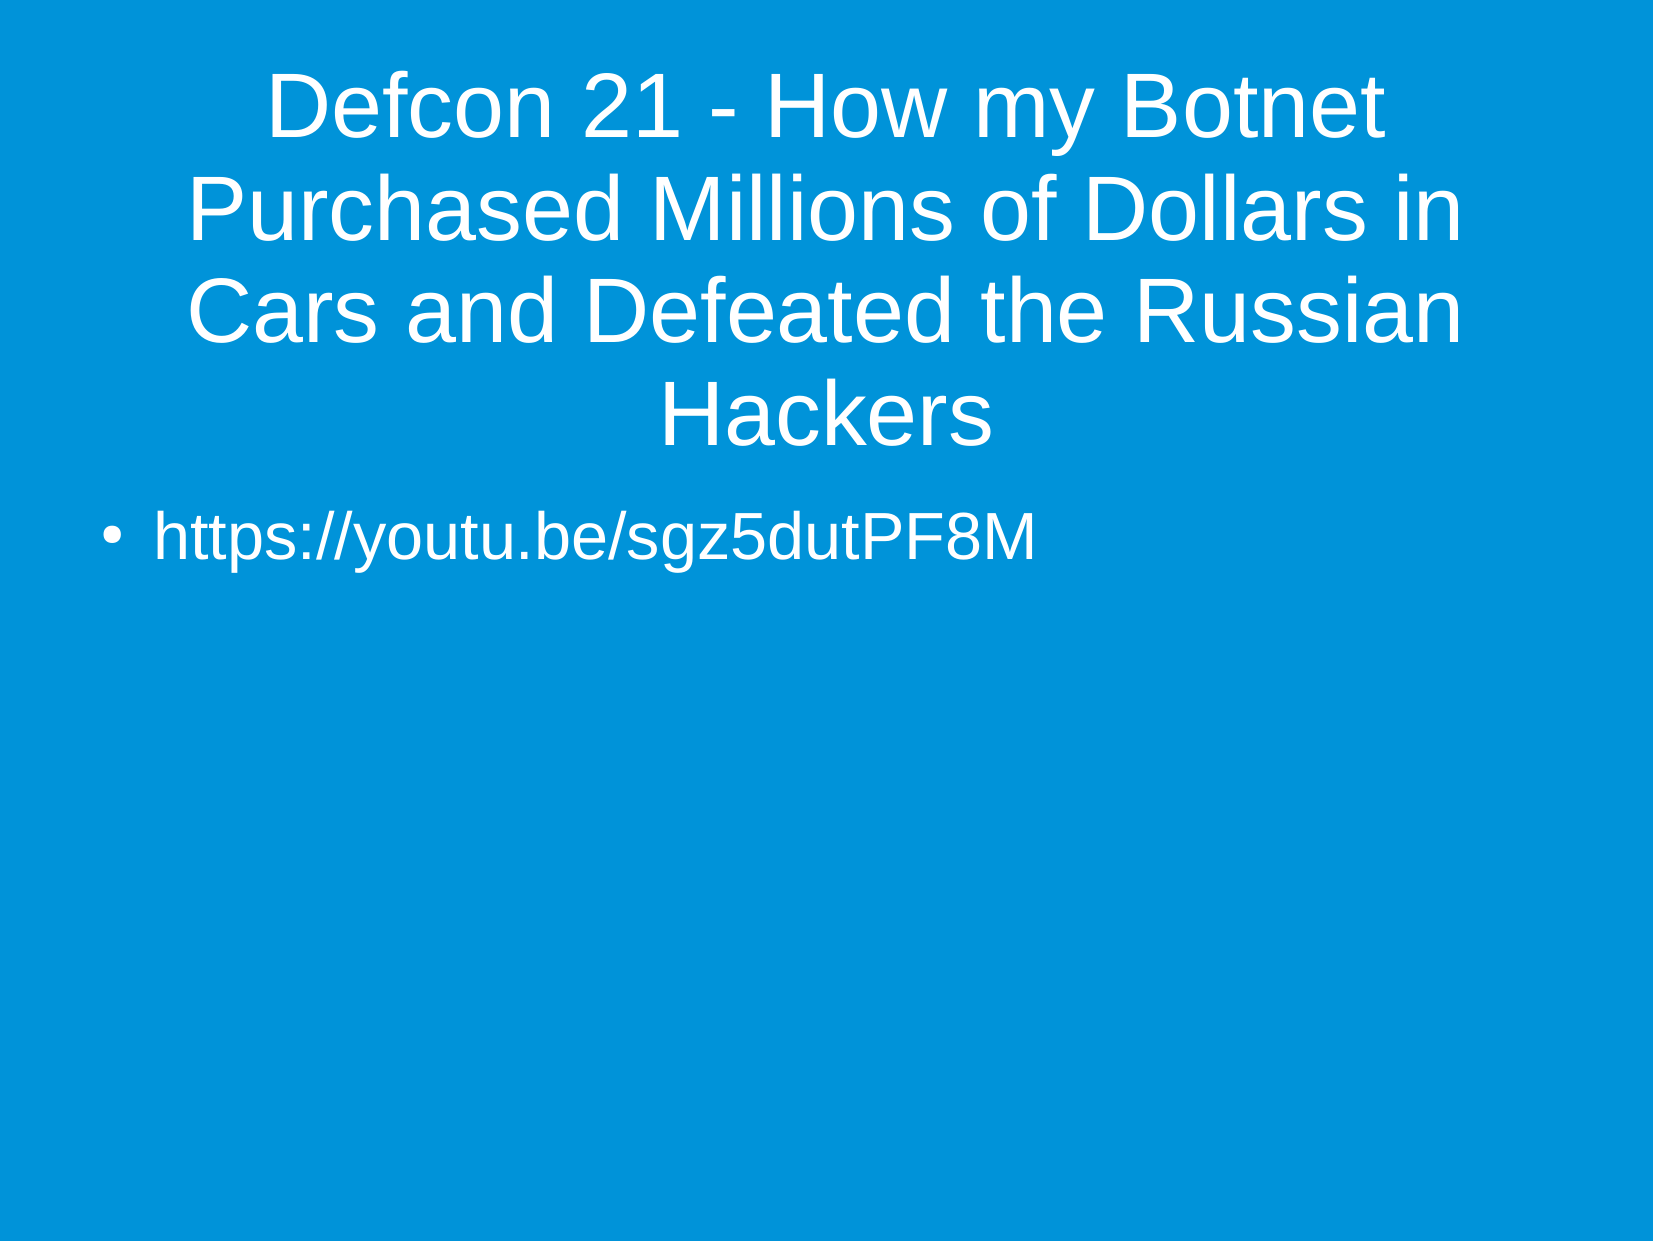

# Defcon 21 - How my Botnet Purchased Millions of Dollars in Cars and Defeated the Russian Hackers
https://youtu.be/sgz5dutPF8M